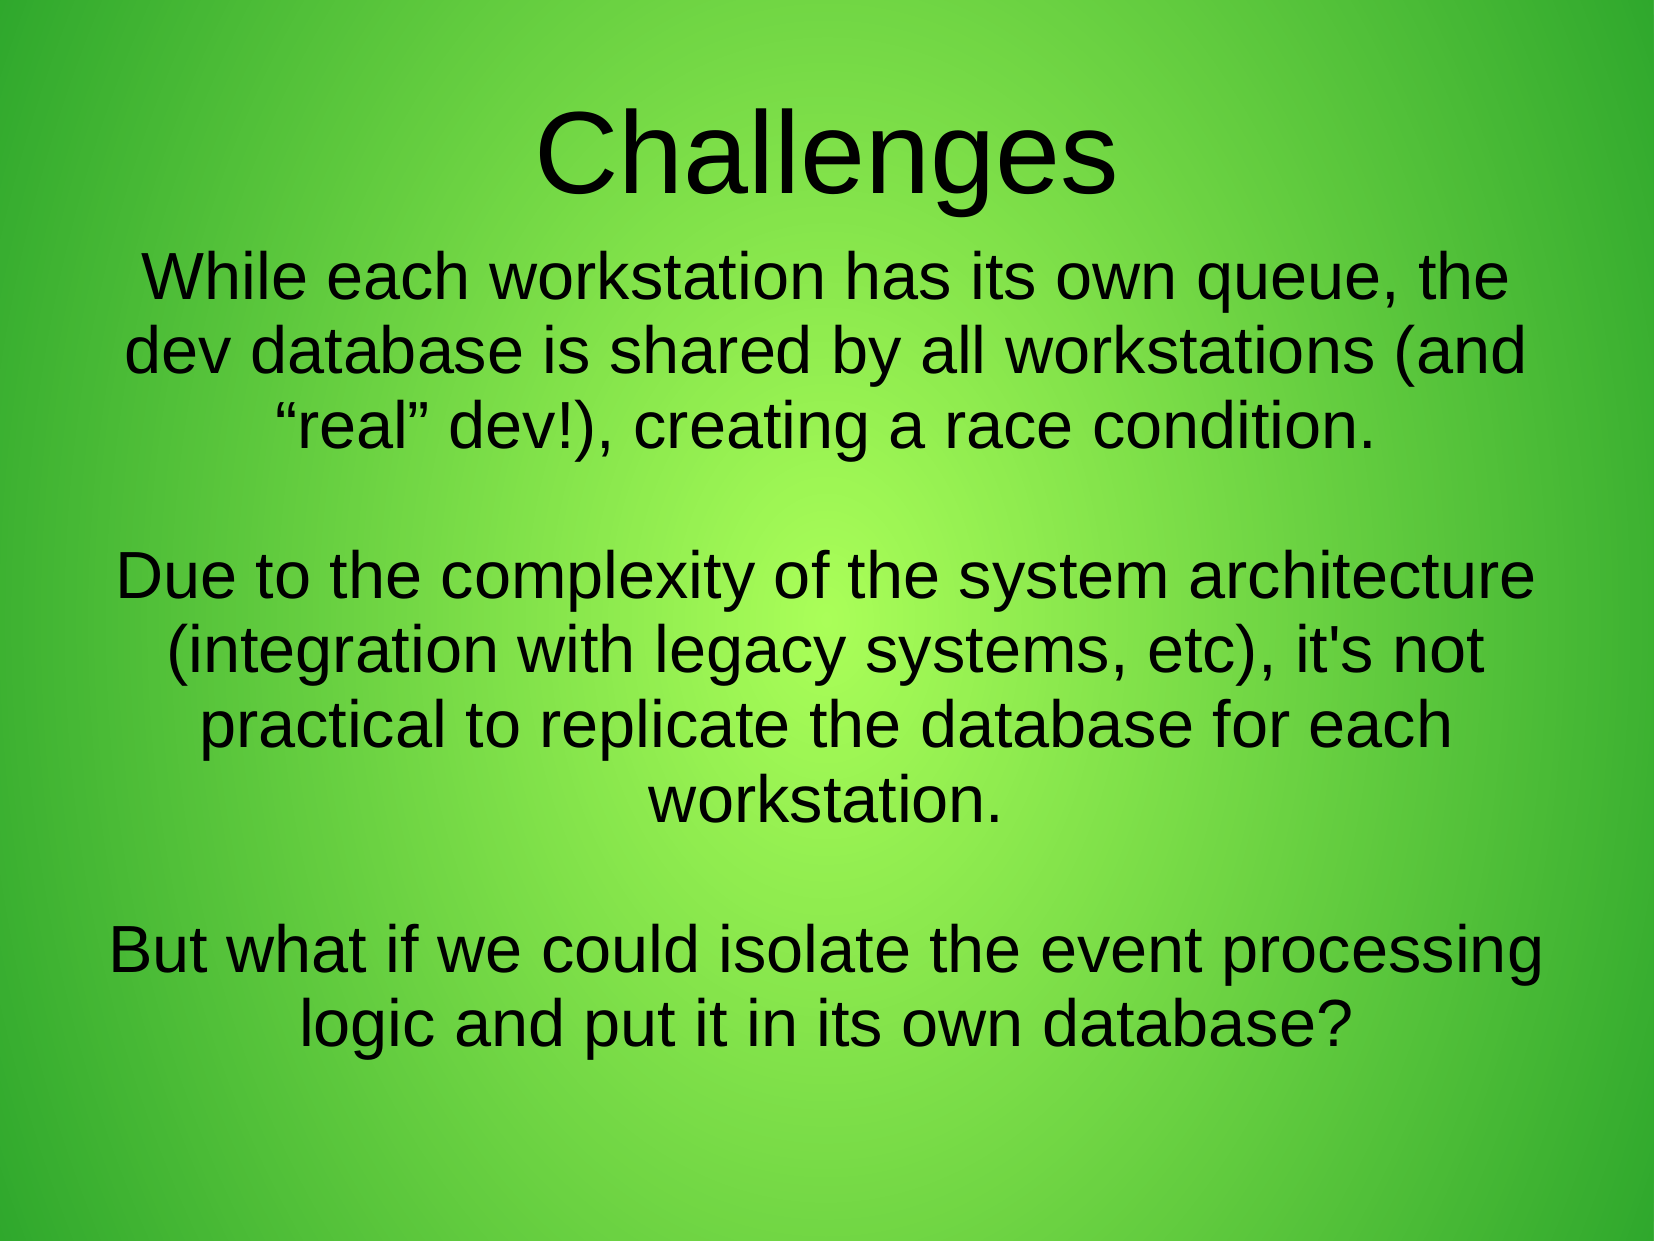

# Challenges
While each workstation has its own queue, the dev database is shared by all workstations (and “real” dev!), creating a race condition.
Due to the complexity of the system architecture (integration with legacy systems, etc), it's not practical to replicate the database for each workstation.
But what if we could isolate the event processing logic and put it in its own database?